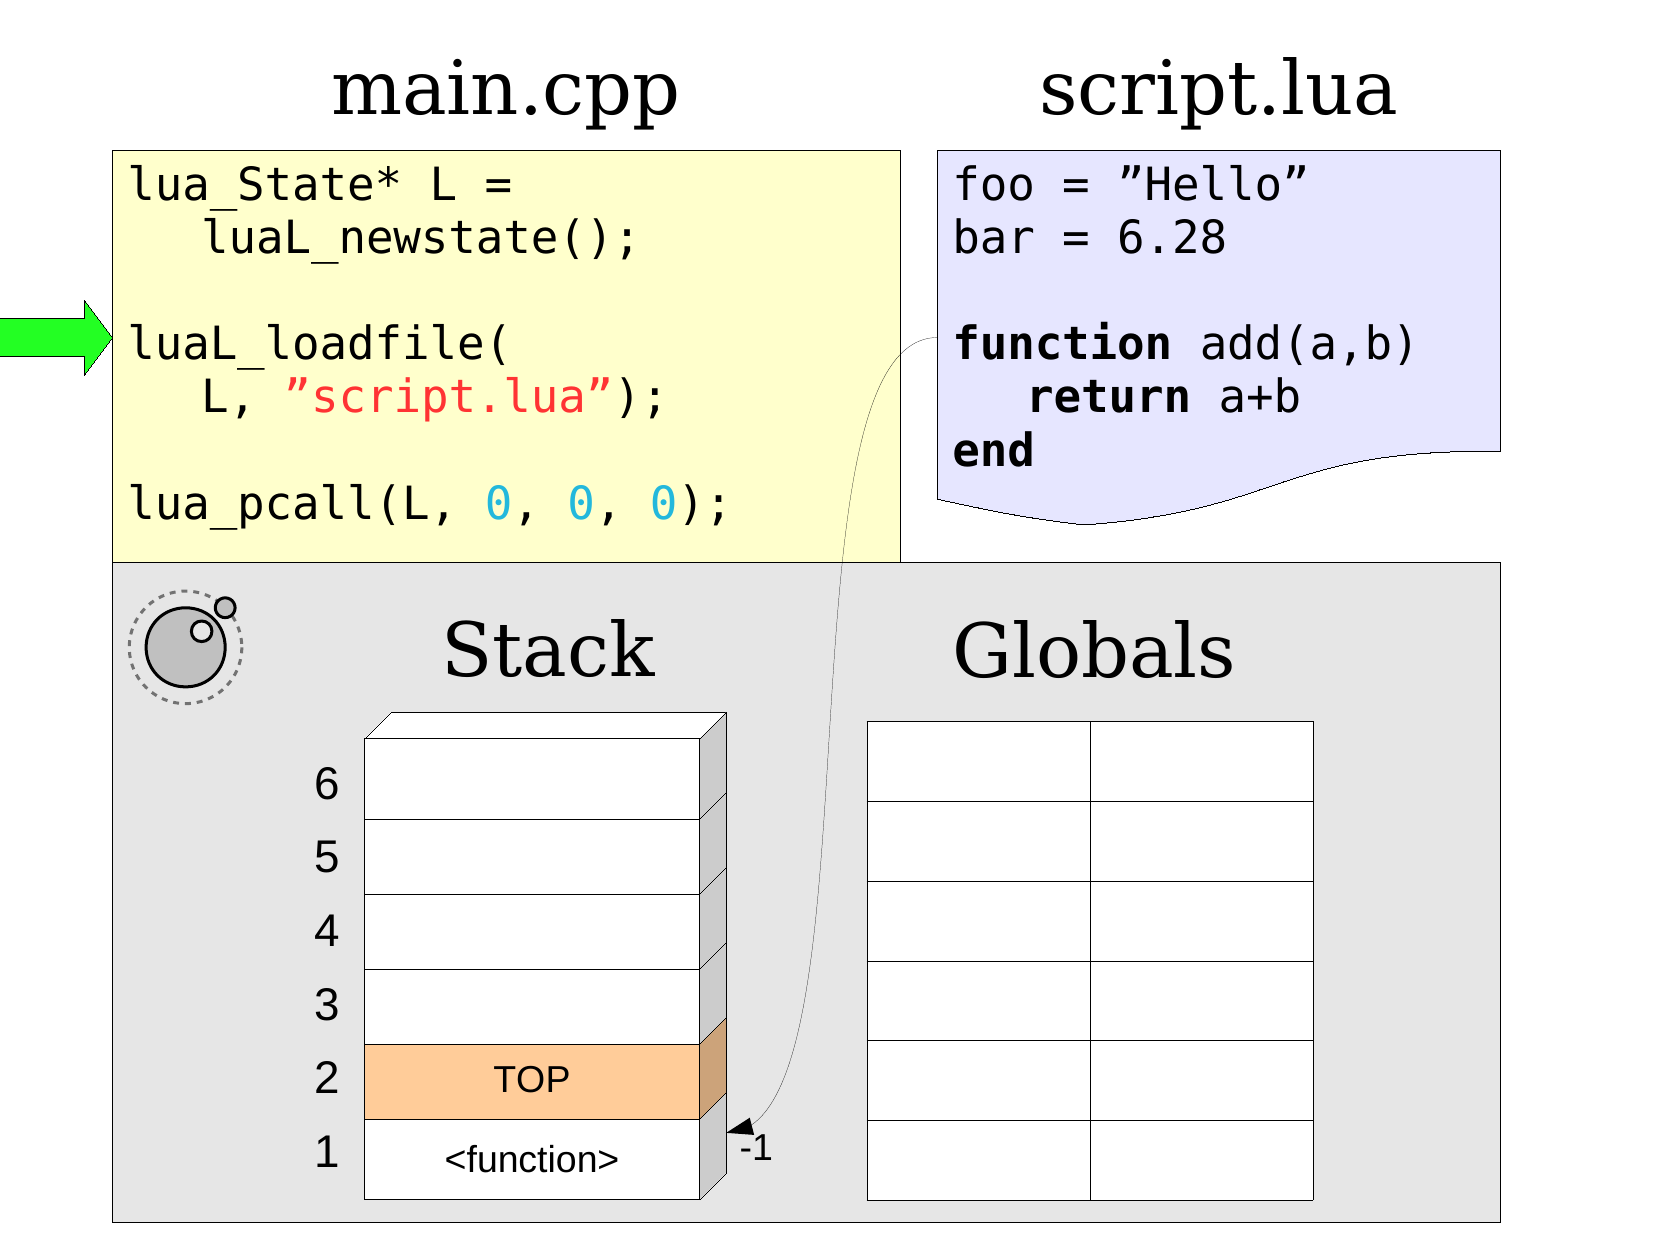

main.cpp
script.lua
lua_State* L =
	luaL_newstate();
luaL_loadfile(
	L, ”script.lua”);
lua_pcall(L, 0, 0, 0);
foo = ”Hello”
bar = 6.28
function add(a,b)
	return a+b
end
Stack
Globals
| | |
| --- | --- |
| | |
| | |
| | |
| | |
| | |
| 6 | |
| --- | --- |
| 5 | |
| 4 | |
| 3 | |
| 2 | |
| 1 | -1 |
TOP
<function>